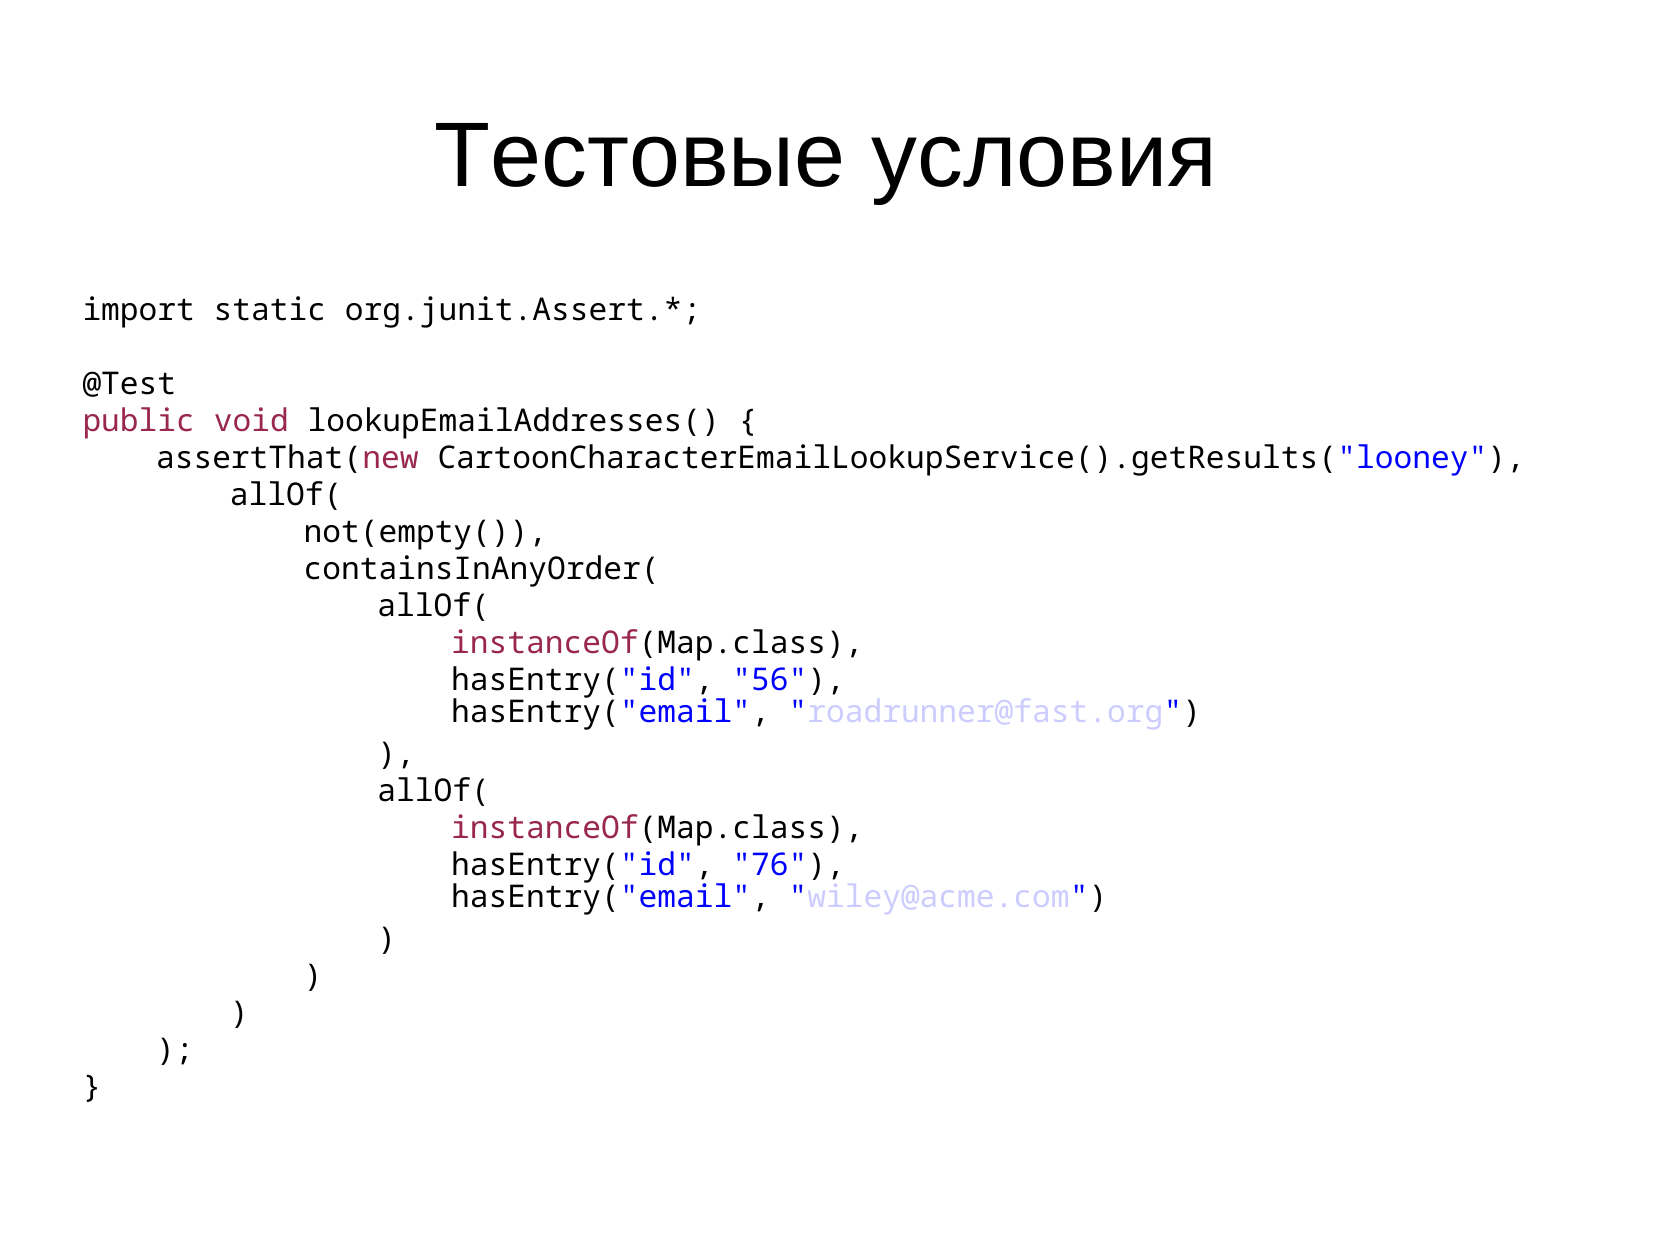

# Тестовые условия
import static org.junit.Assert.*;
@Test
public void lookupEmailAddresses() {
	assertThat(new CartoonCharacterEmailLookupService().getResults("looney"),
		allOf(
			not(empty()),
			containsInAnyOrder(
				allOf(
					instanceOf(Map.class),
					hasEntry("id", "56"),
					hasEntry("email", "roadrunner@fast.org")
				),
				allOf(
					instanceOf(Map.class),
					hasEntry("id", "76"),
					hasEntry("email", "wiley@acme.com")
				)
			)
		)
	);
}